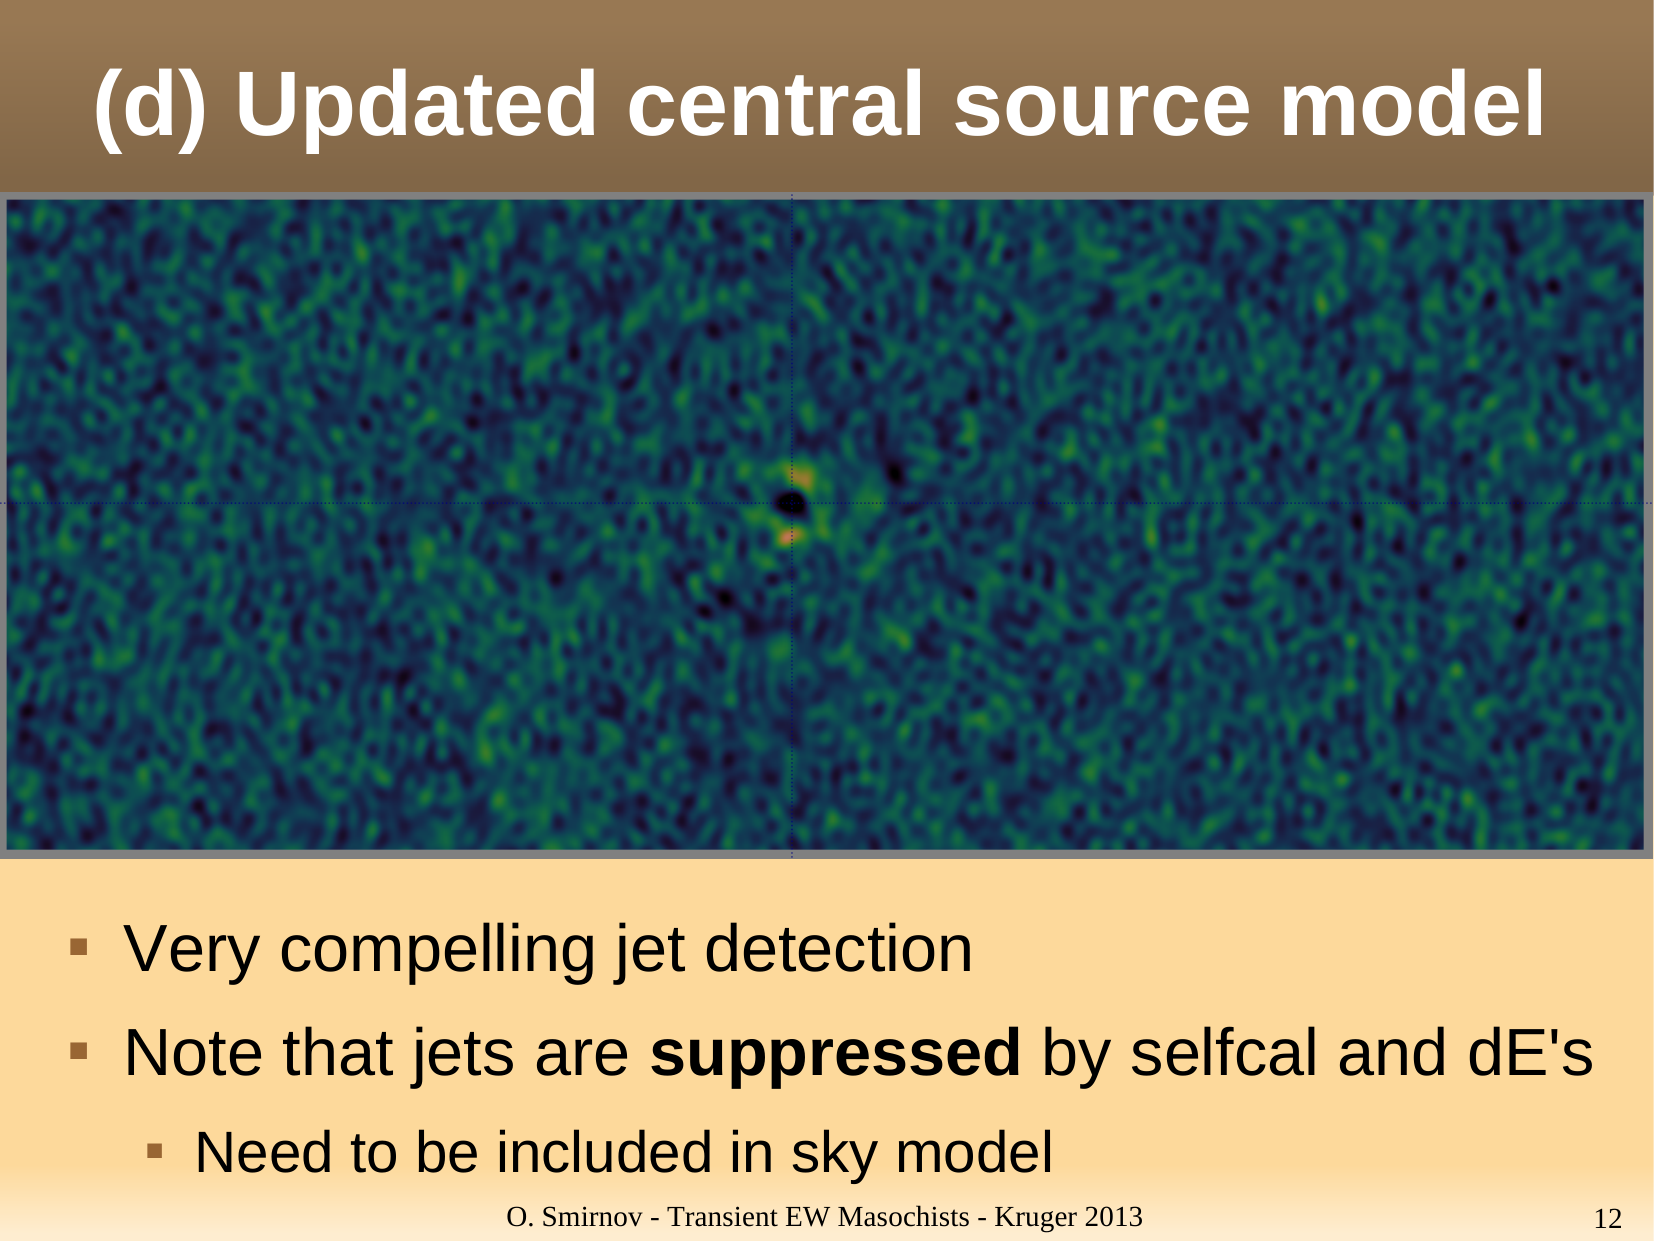

# (d) Updated central source model
Very compelling jet detection
Note that jets are suppressed by selfcal and dE's
Need to be included in sky model
O. Smirnov - Transient EW Masochists - Kruger 2013
12